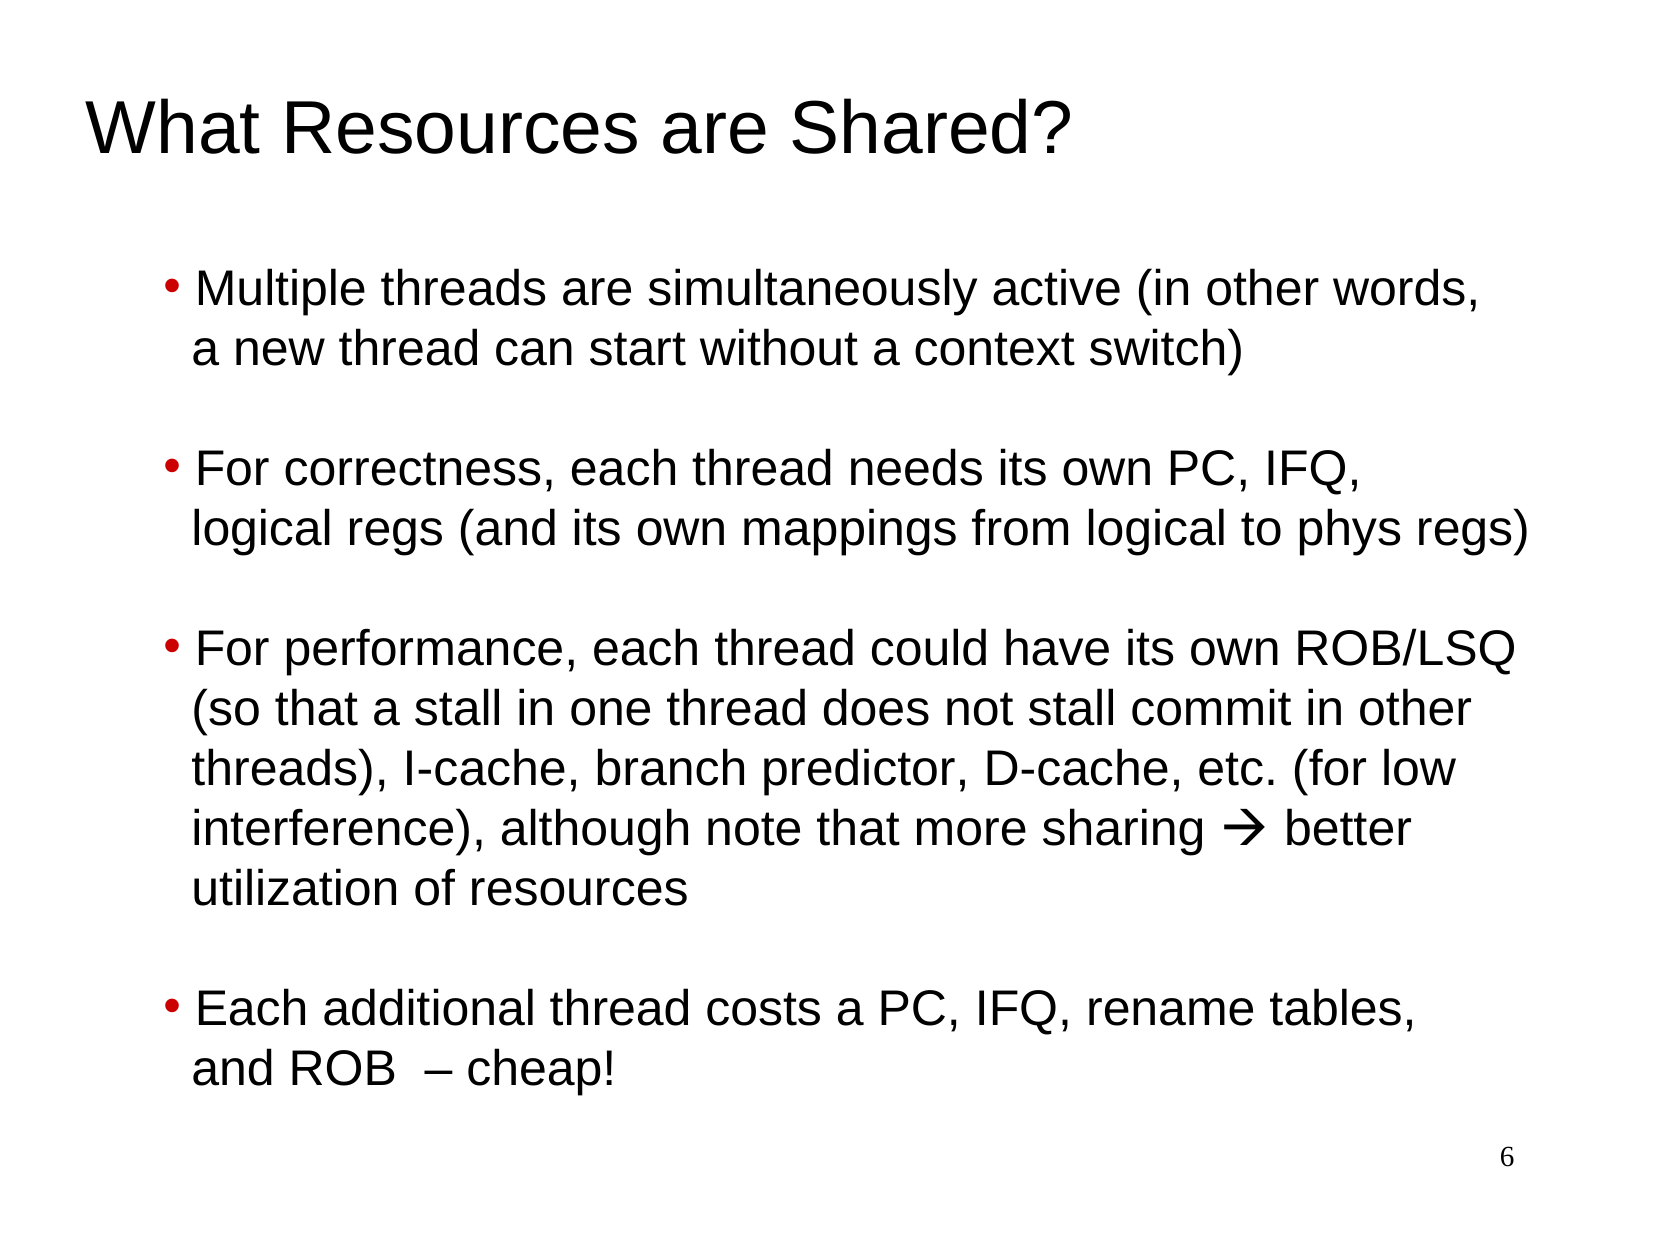

What Resources are Shared?
 Multiple threads are simultaneously active (in other words,
 a new thread can start without a context switch)
 For correctness, each thread needs its own PC, IFQ,
 logical regs (and its own mappings from logical to phys regs)
 For performance, each thread could have its own ROB/LSQ
 (so that a stall in one thread does not stall commit in other
 threads), I-cache, branch predictor, D-cache, etc. (for low
 interference), although note that more sharing  better
 utilization of resources
 Each additional thread costs a PC, IFQ, rename tables,
 and ROB – cheap!